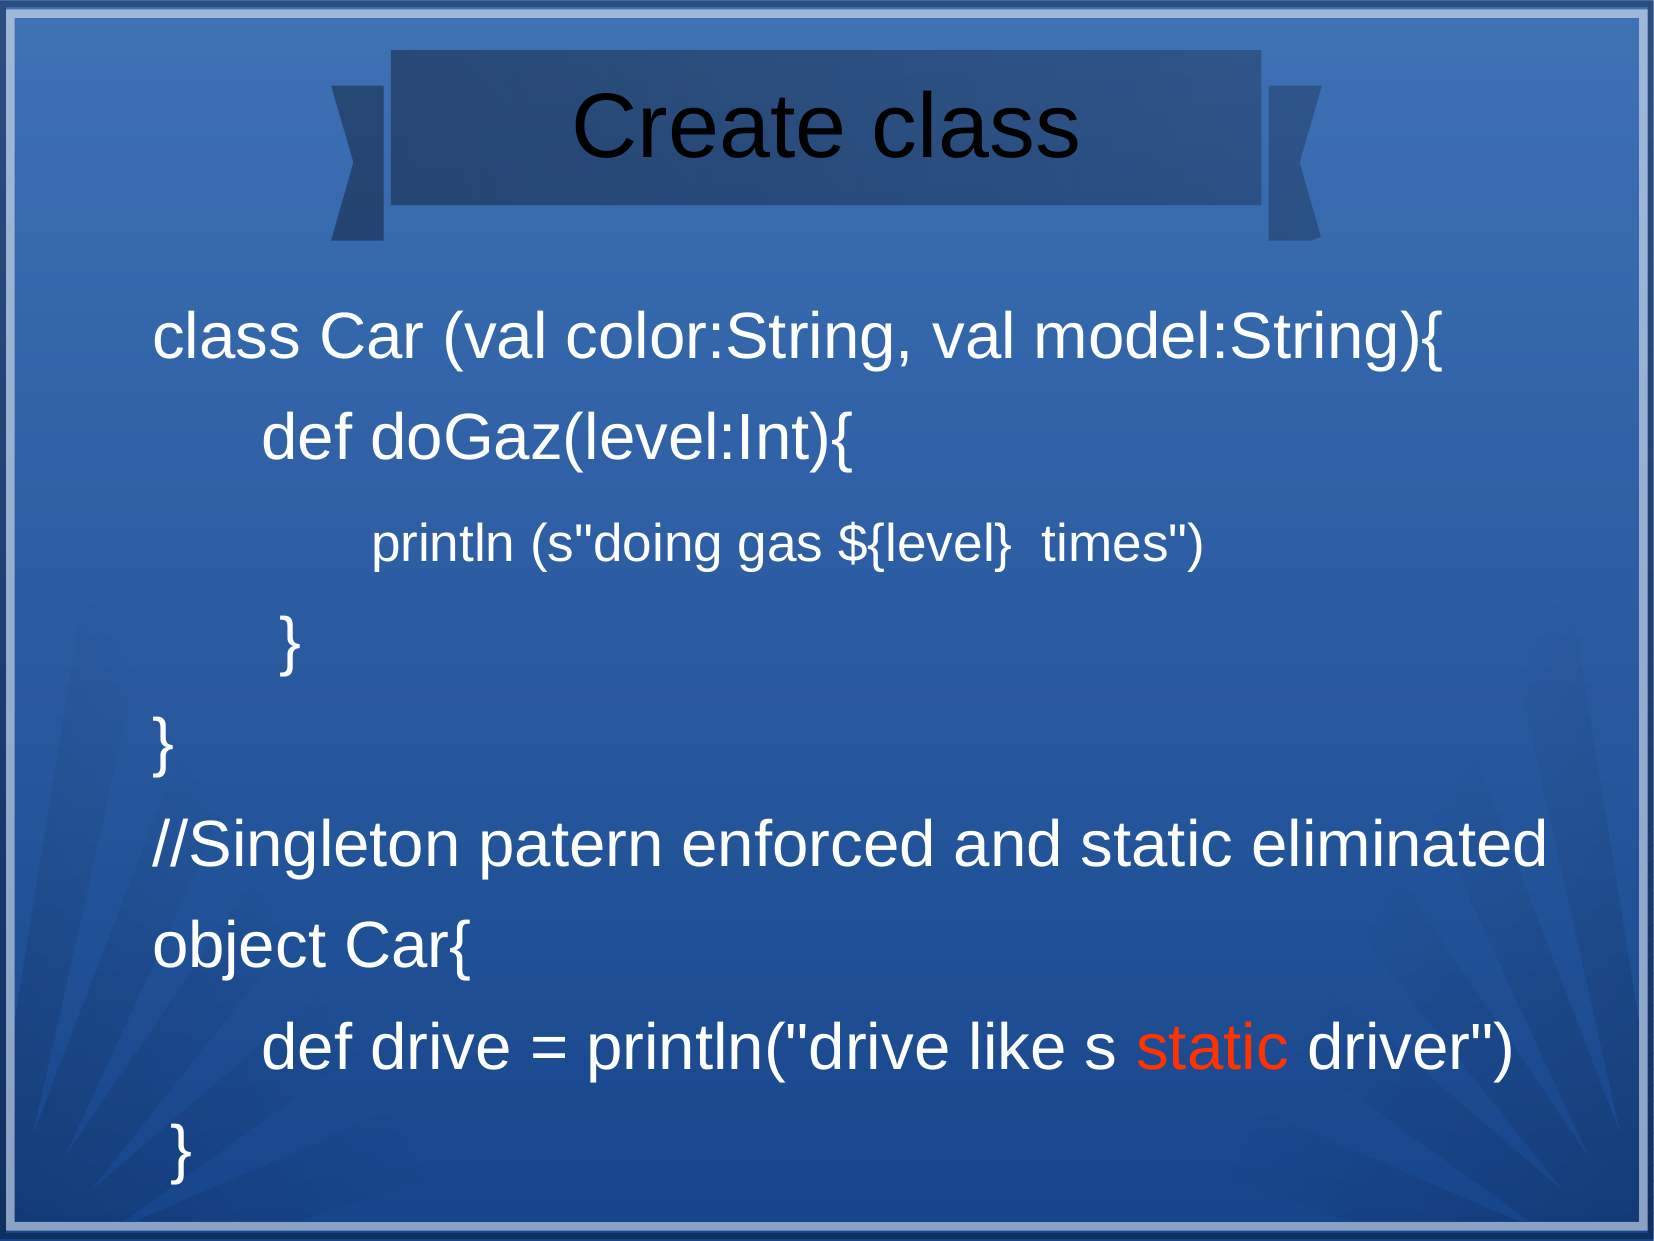

# Create class
class Car (val color:String, val model:String){
 def doGaz(level:Int){
 println (s"doing gas ${level} times")
 }
}
//Singleton patern enforced and static eliminated
object Car{
 def drive = println("drive like s static driver")
 }